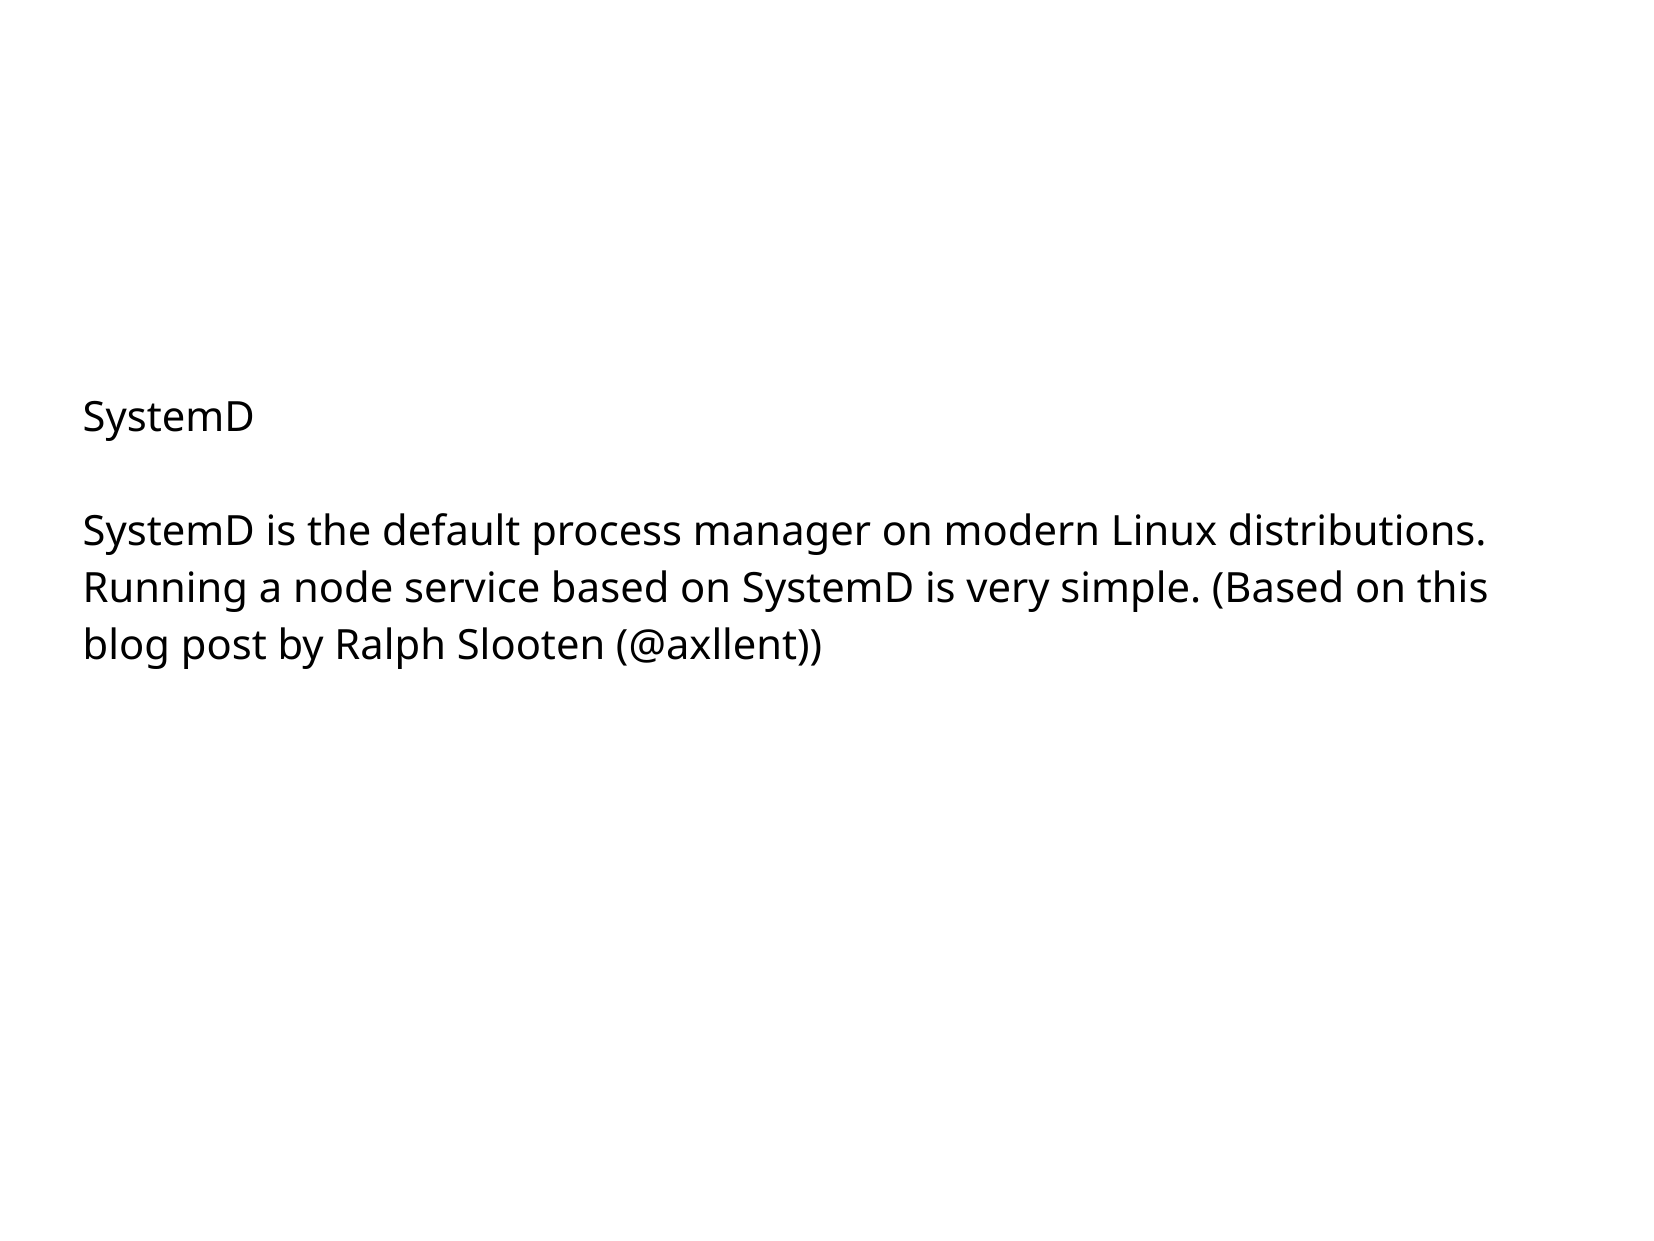

# SystemD
SystemD is the default process manager on modern Linux distributions. Running a node service based on SystemD is very simple. (Based on this blog post by Ralph Slooten (@axllent))